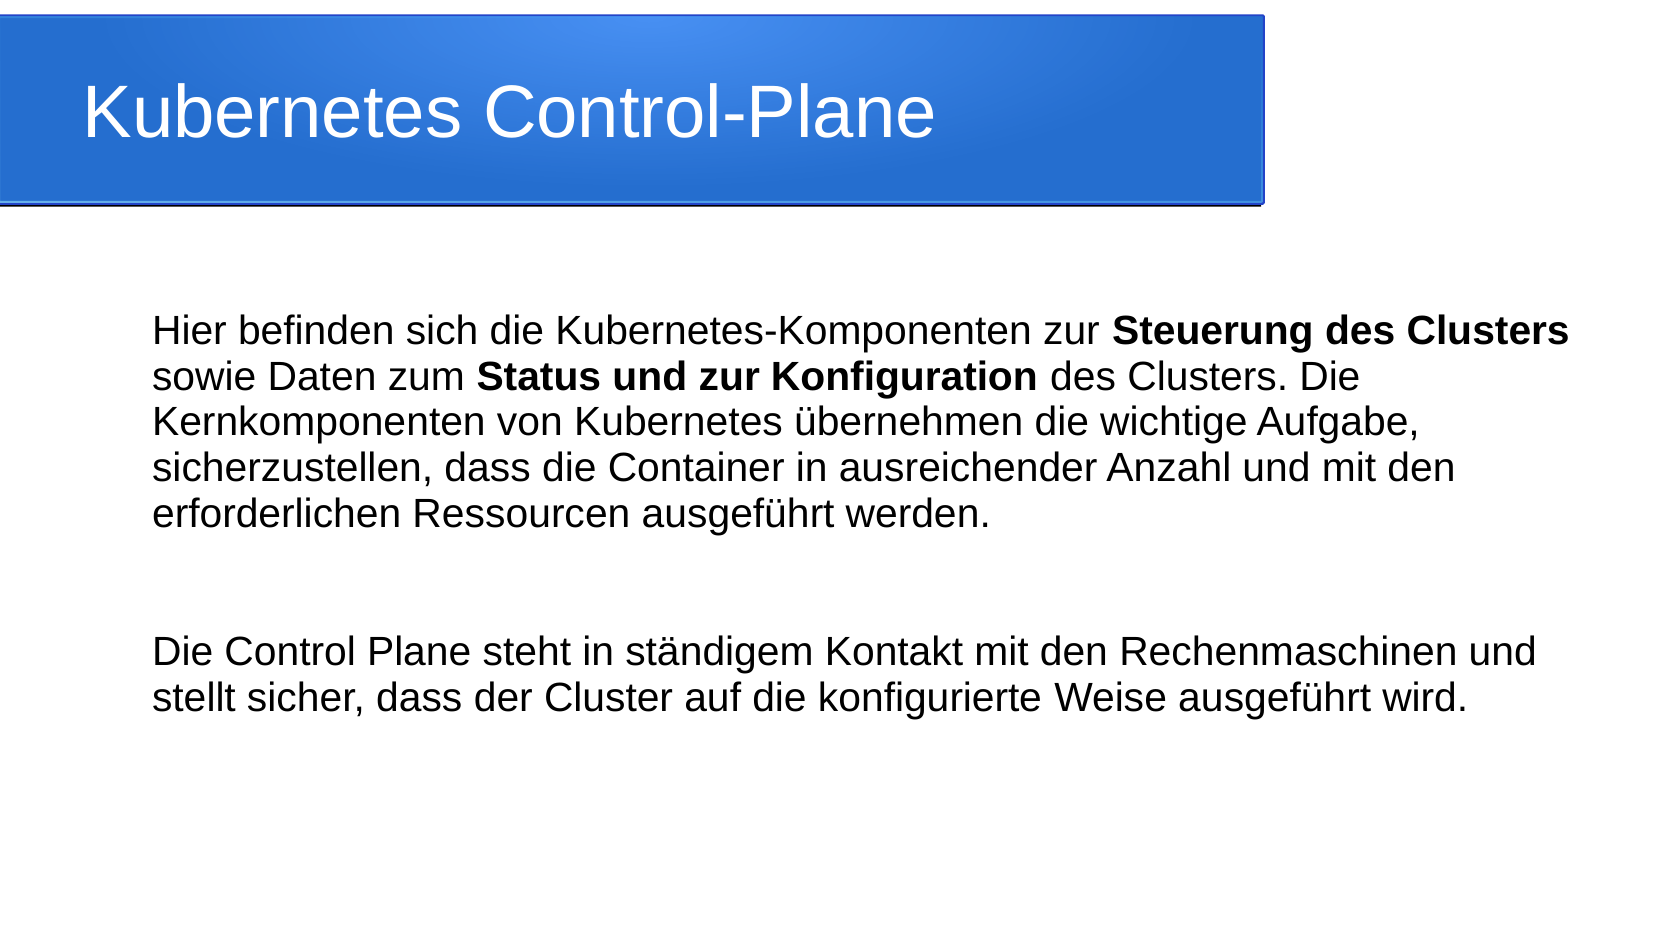

# Kubernetes Control-Plane
Hier befinden sich die Kubernetes-Komponenten zur Steuerung des Clusters sowie Daten zum Status und zur Konfiguration des Clusters. Die Kernkomponenten von Kubernetes übernehmen die wichtige Aufgabe, sicherzustellen, dass die Container in ausreichender Anzahl und mit den erforderlichen Ressourcen ausgeführt werden.
Die Control Plane steht in ständigem Kontakt mit den Rechenmaschinen und stellt sicher, dass der Cluster auf die konfigurierte Weise ausgeführt wird.